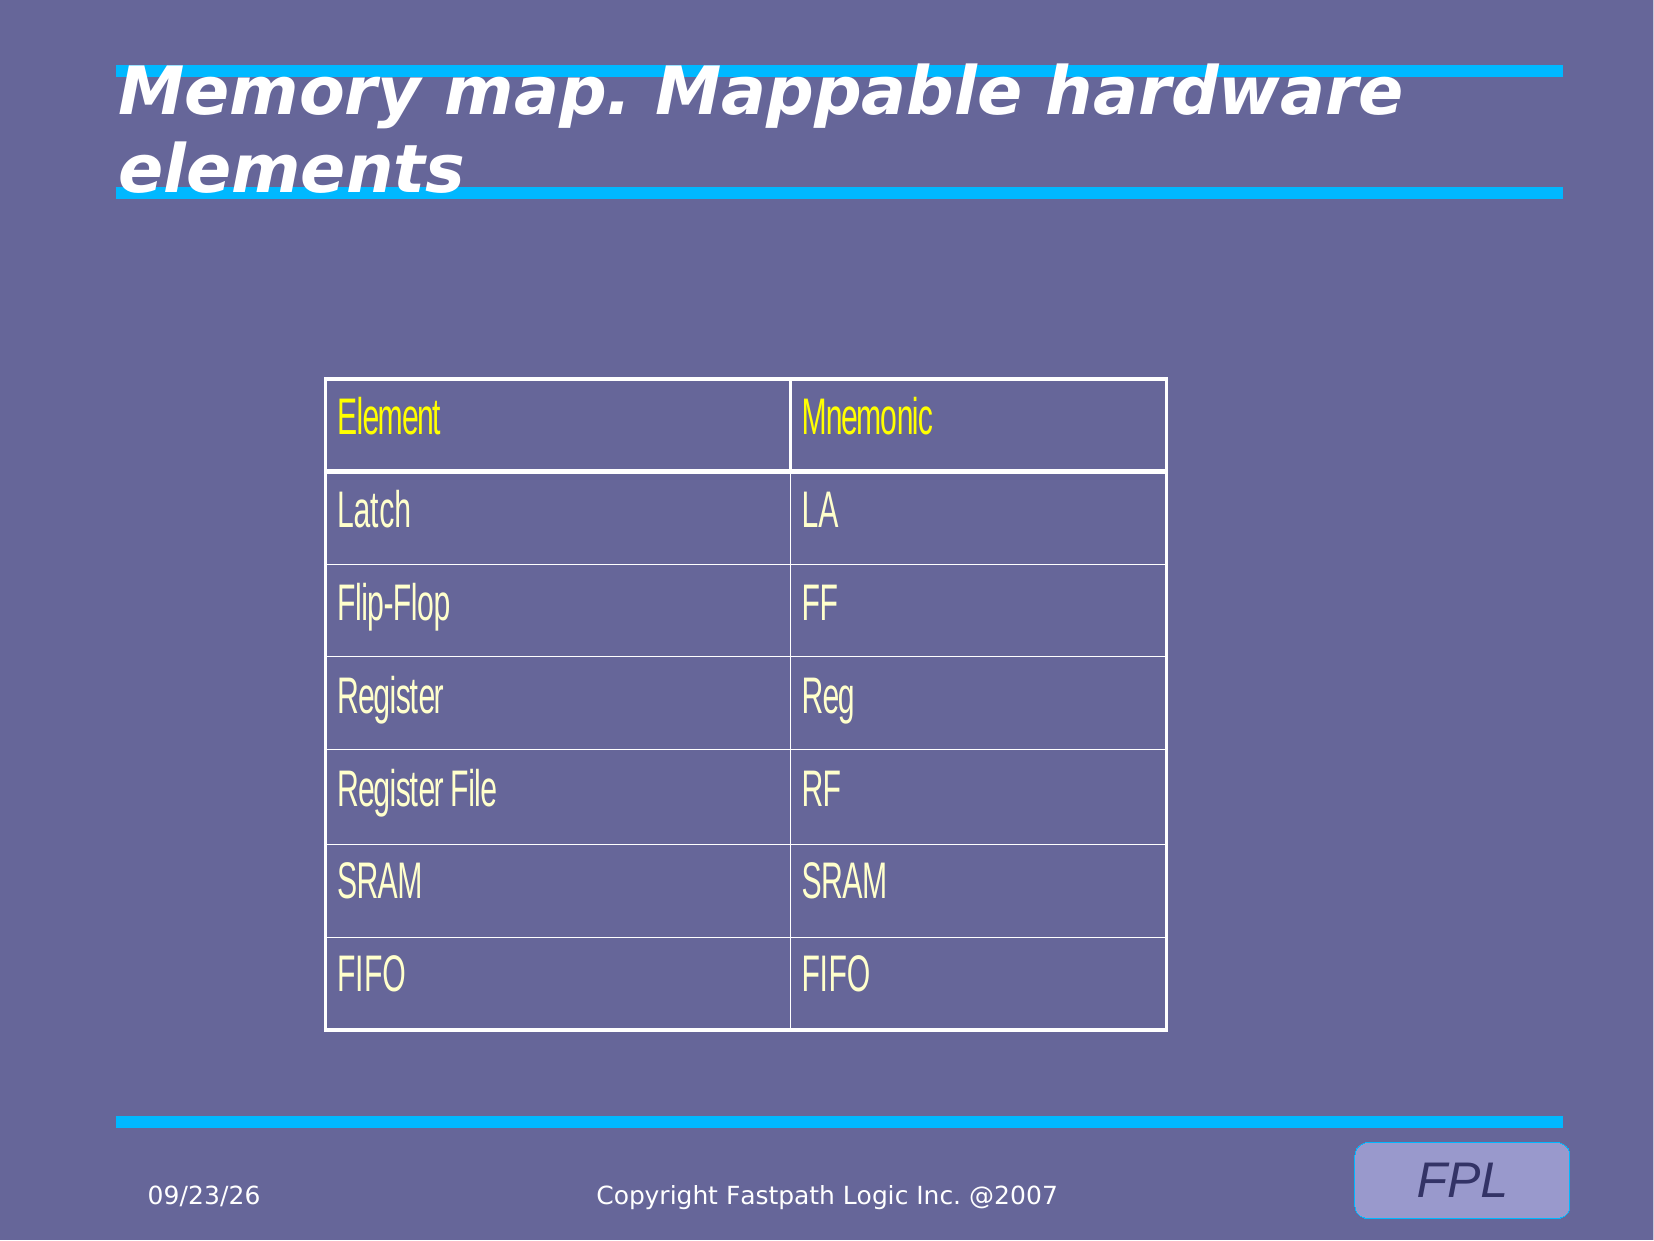

# Memory map. Mappable hardware elements
Copyright Fastpath Logic Inc. @2007